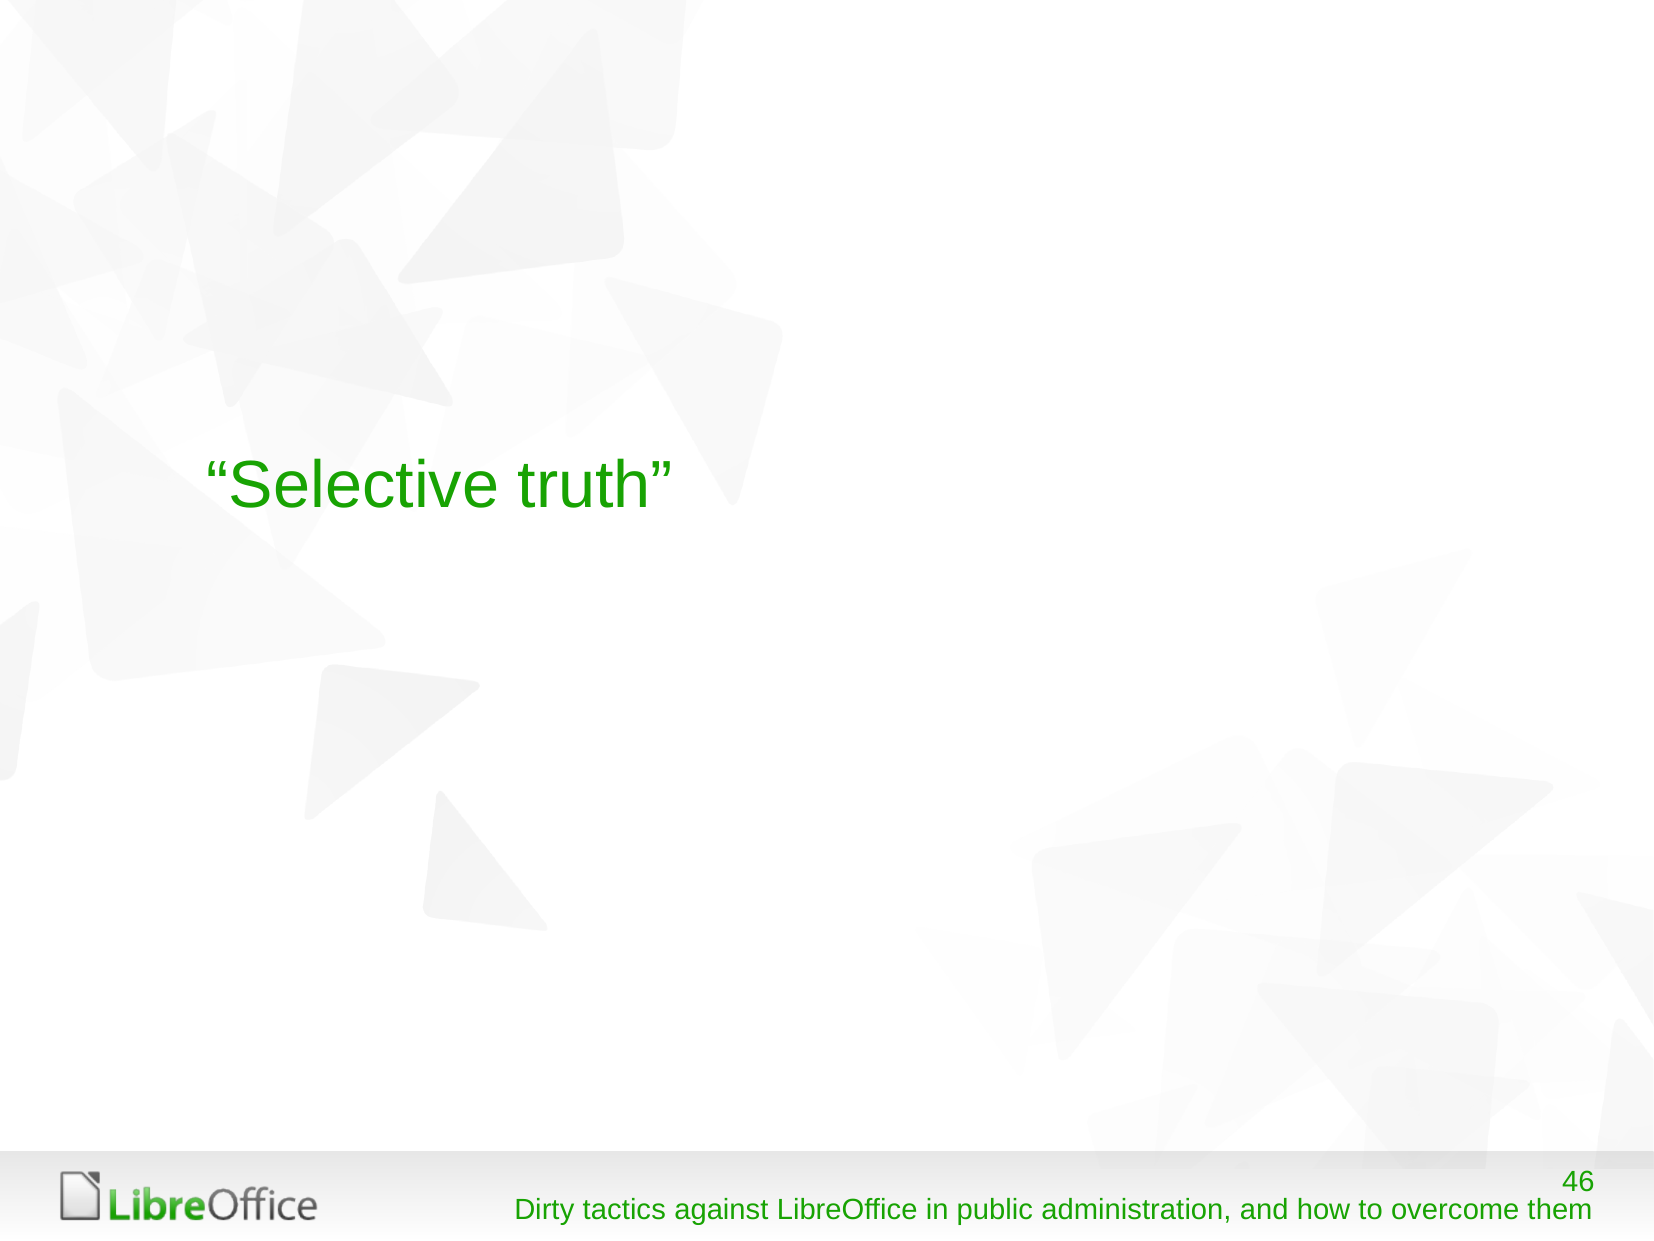

# “Selective truth”
46
Dirty tactics against LibreOffice in public administration, and how to overcome them